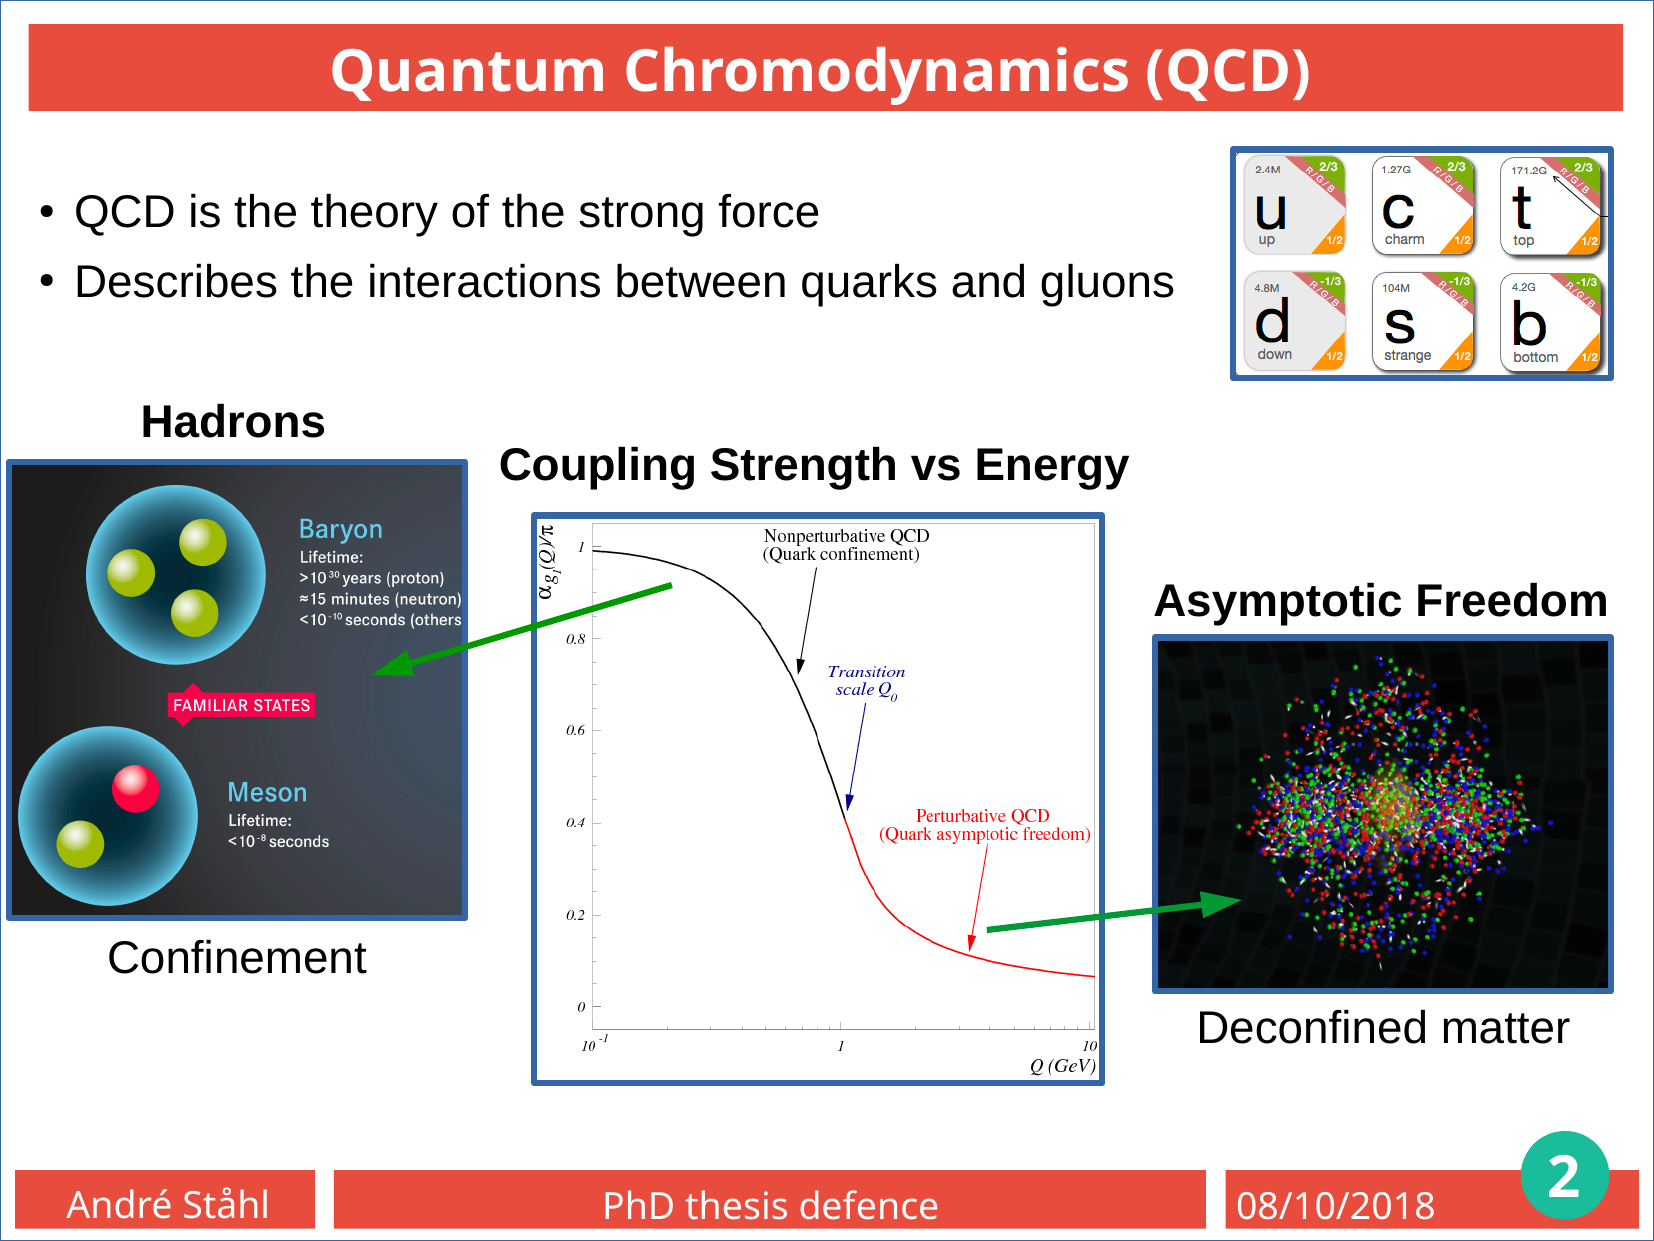

# Quantum Chromodynamics (QCD)
QCD is the theory of the strong force
Describes the interactions between quarks and gluons
Hadrons
Coupling Strength vs Energy
Asymptotic Freedom
Confinement
Deconfined matter
2
08/10/2018